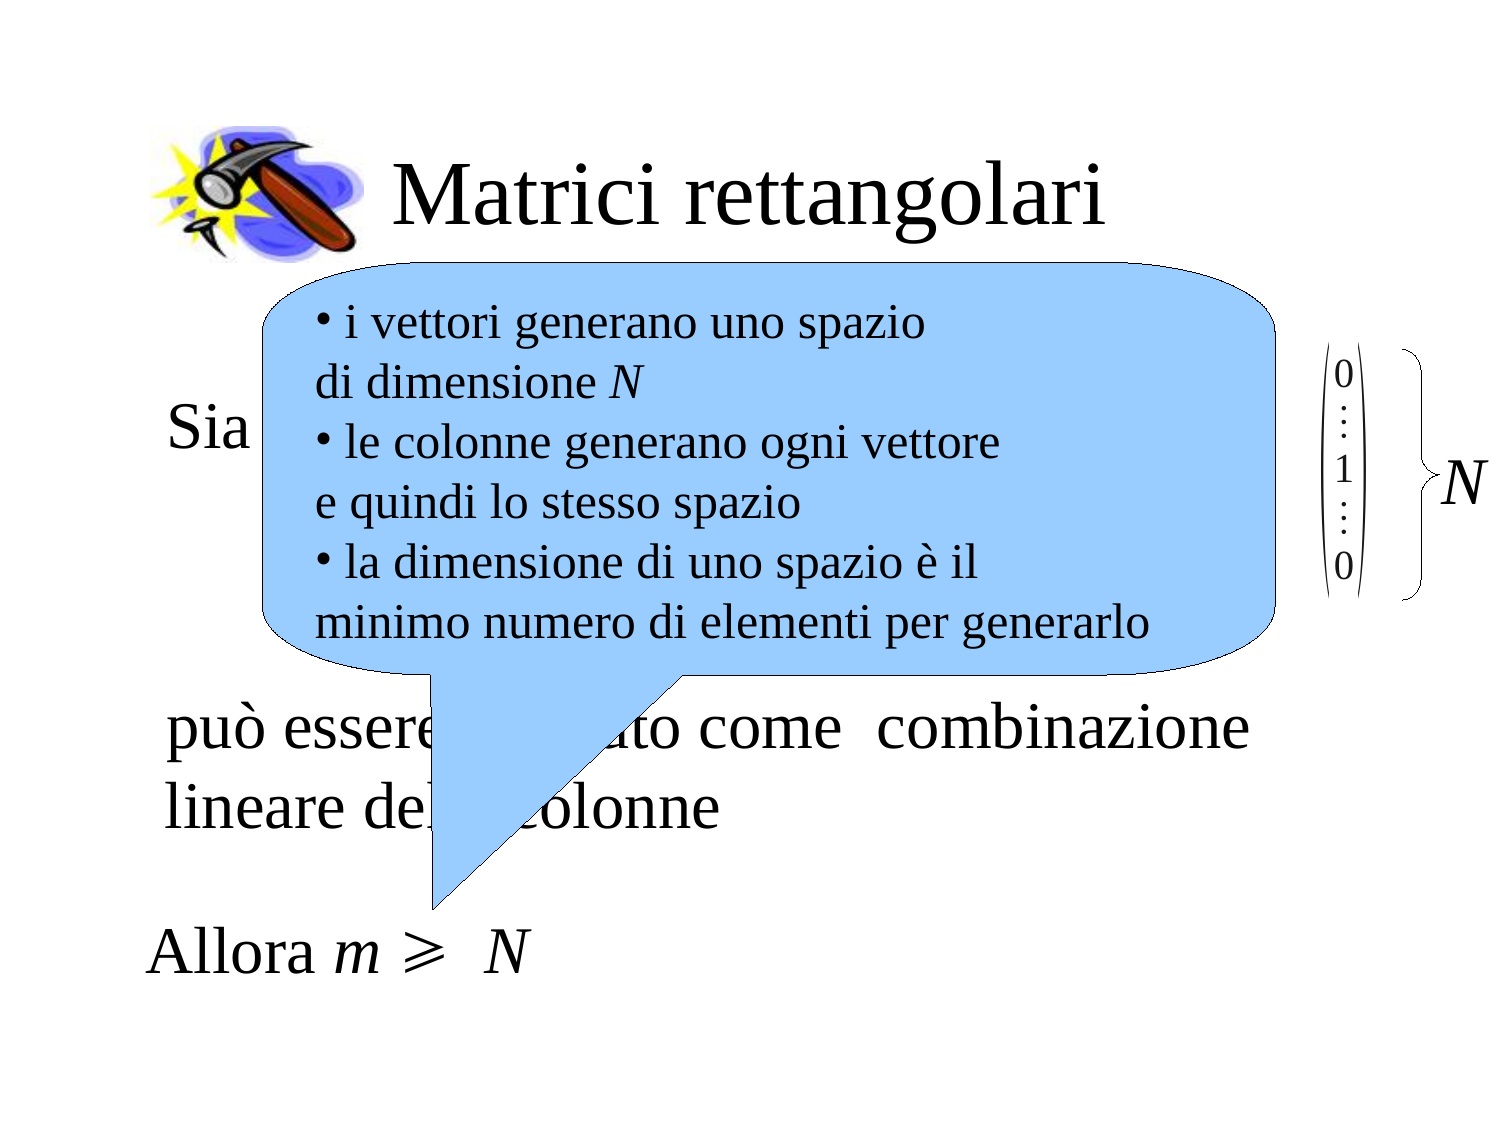

# Matrici rettangolari
 i vettori generano uno spazio
di dimensione N
 le colonne generano ogni vettore
e quindi lo stesso spazio
 la dimensione di uno spazio è il
minimo numero di elementi per generarlo
matrice 0/1
N
m
Sia
t.c. ogni vettore
N
può essere ottenuto come combinazione lineare delle colonne
Allora m  N